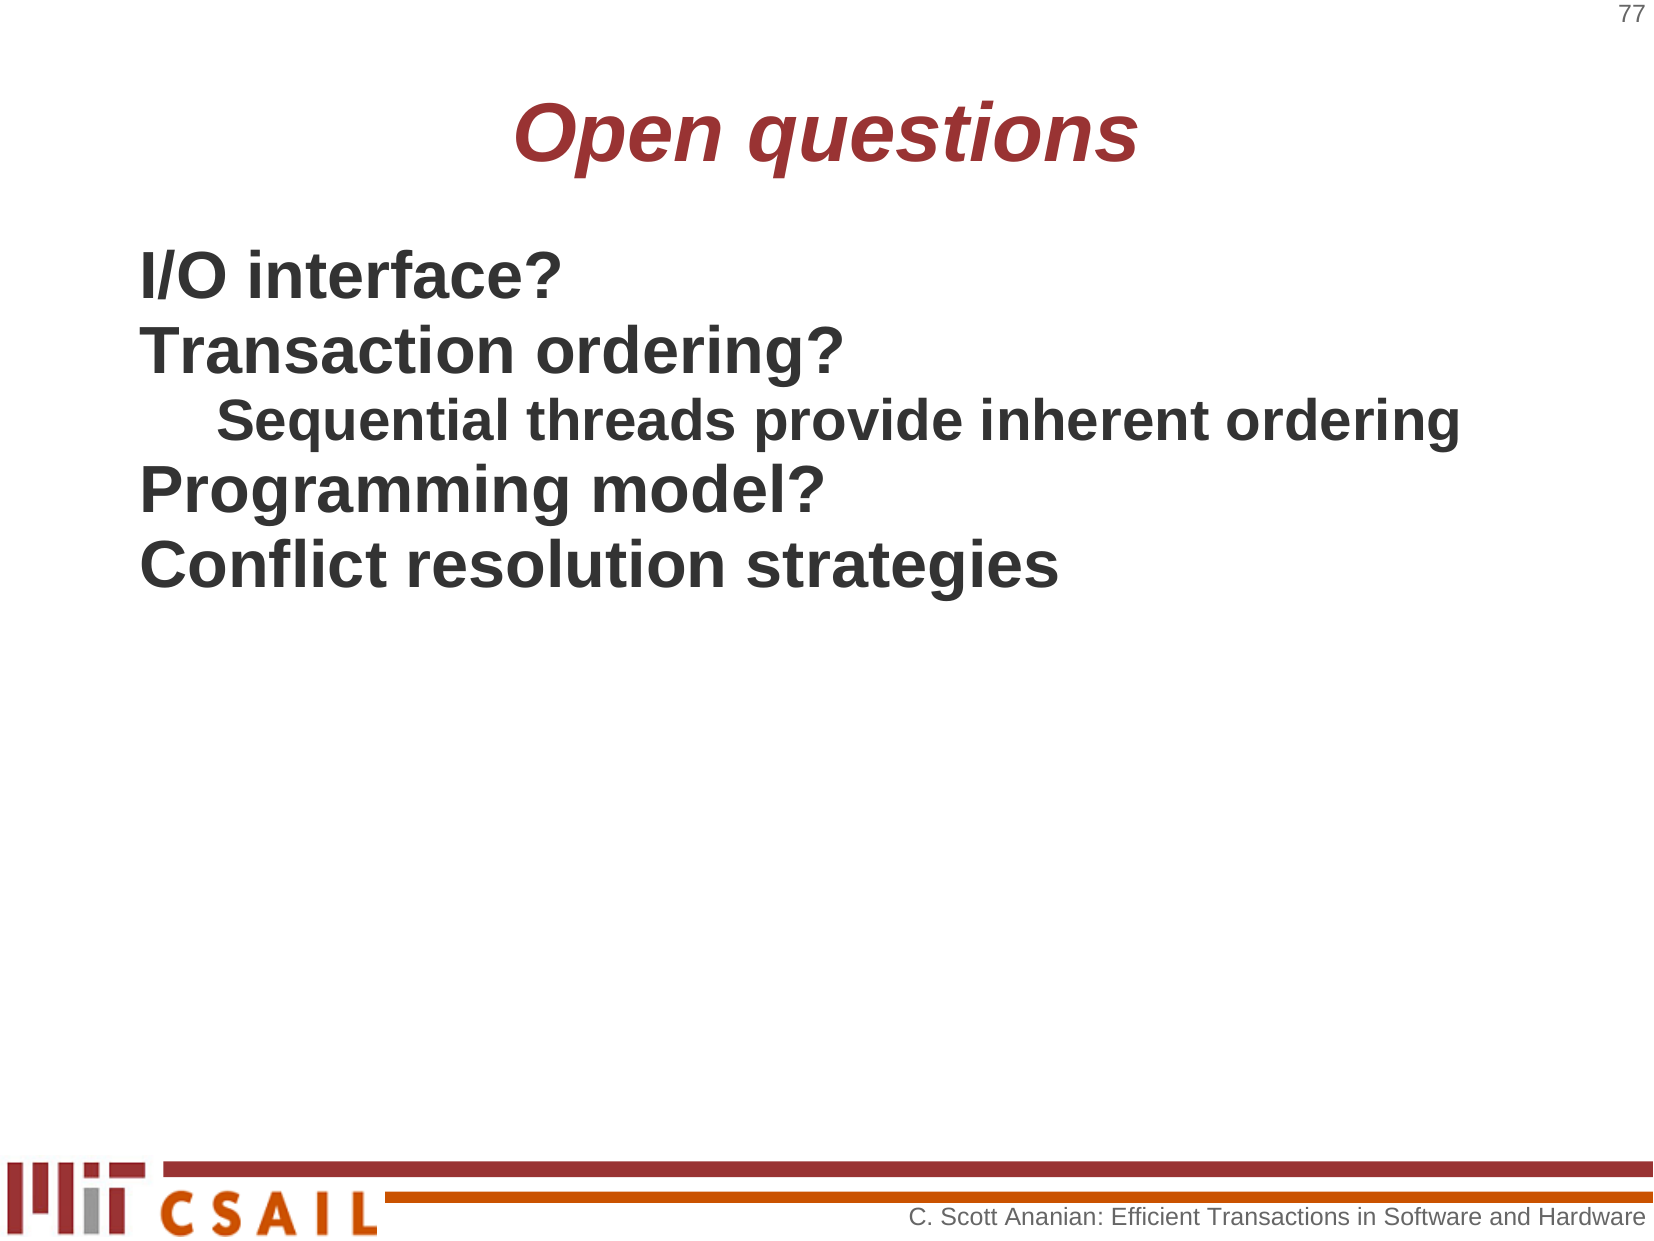

# Open questions
I/O interface?
Transaction ordering?
Sequential threads provide inherent ordering
Programming model?
Conflict resolution strategies